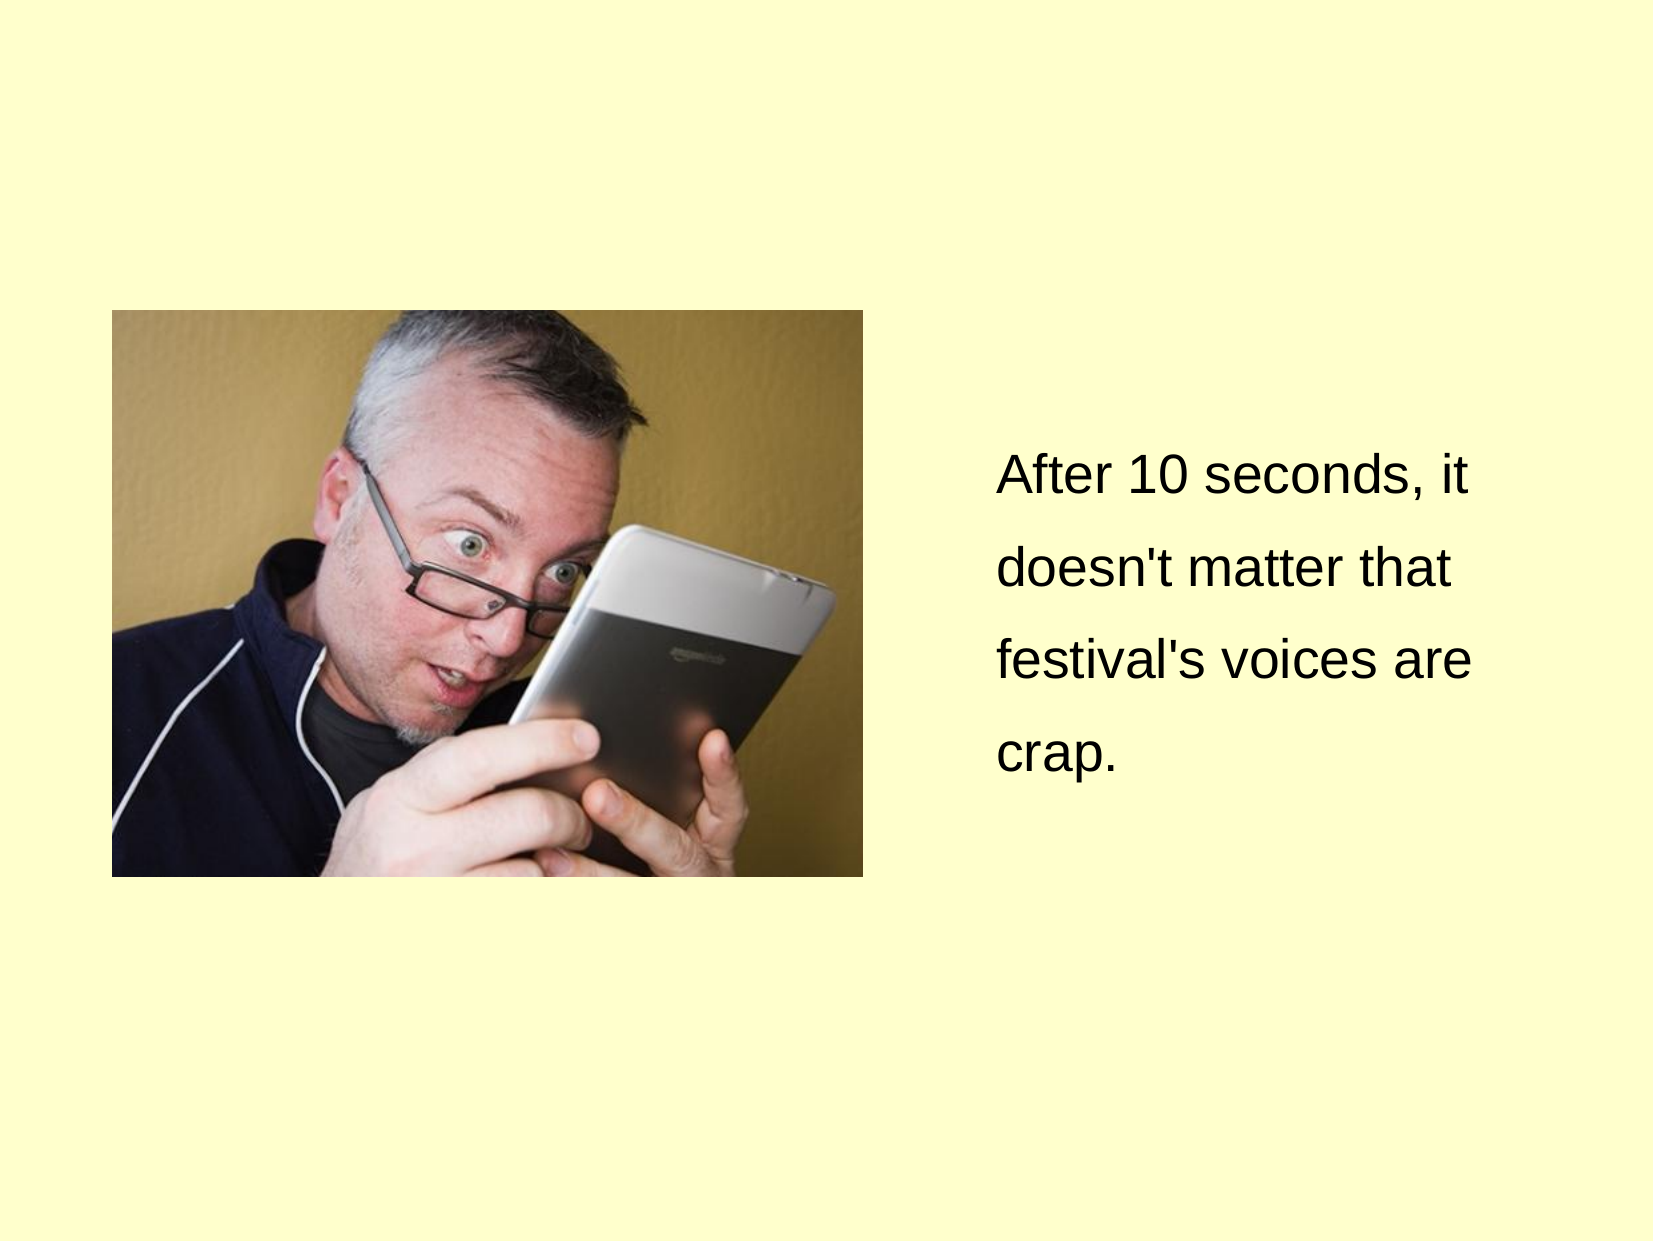

# After 10 seconds, it doesn't matter that festival's voices are crap.